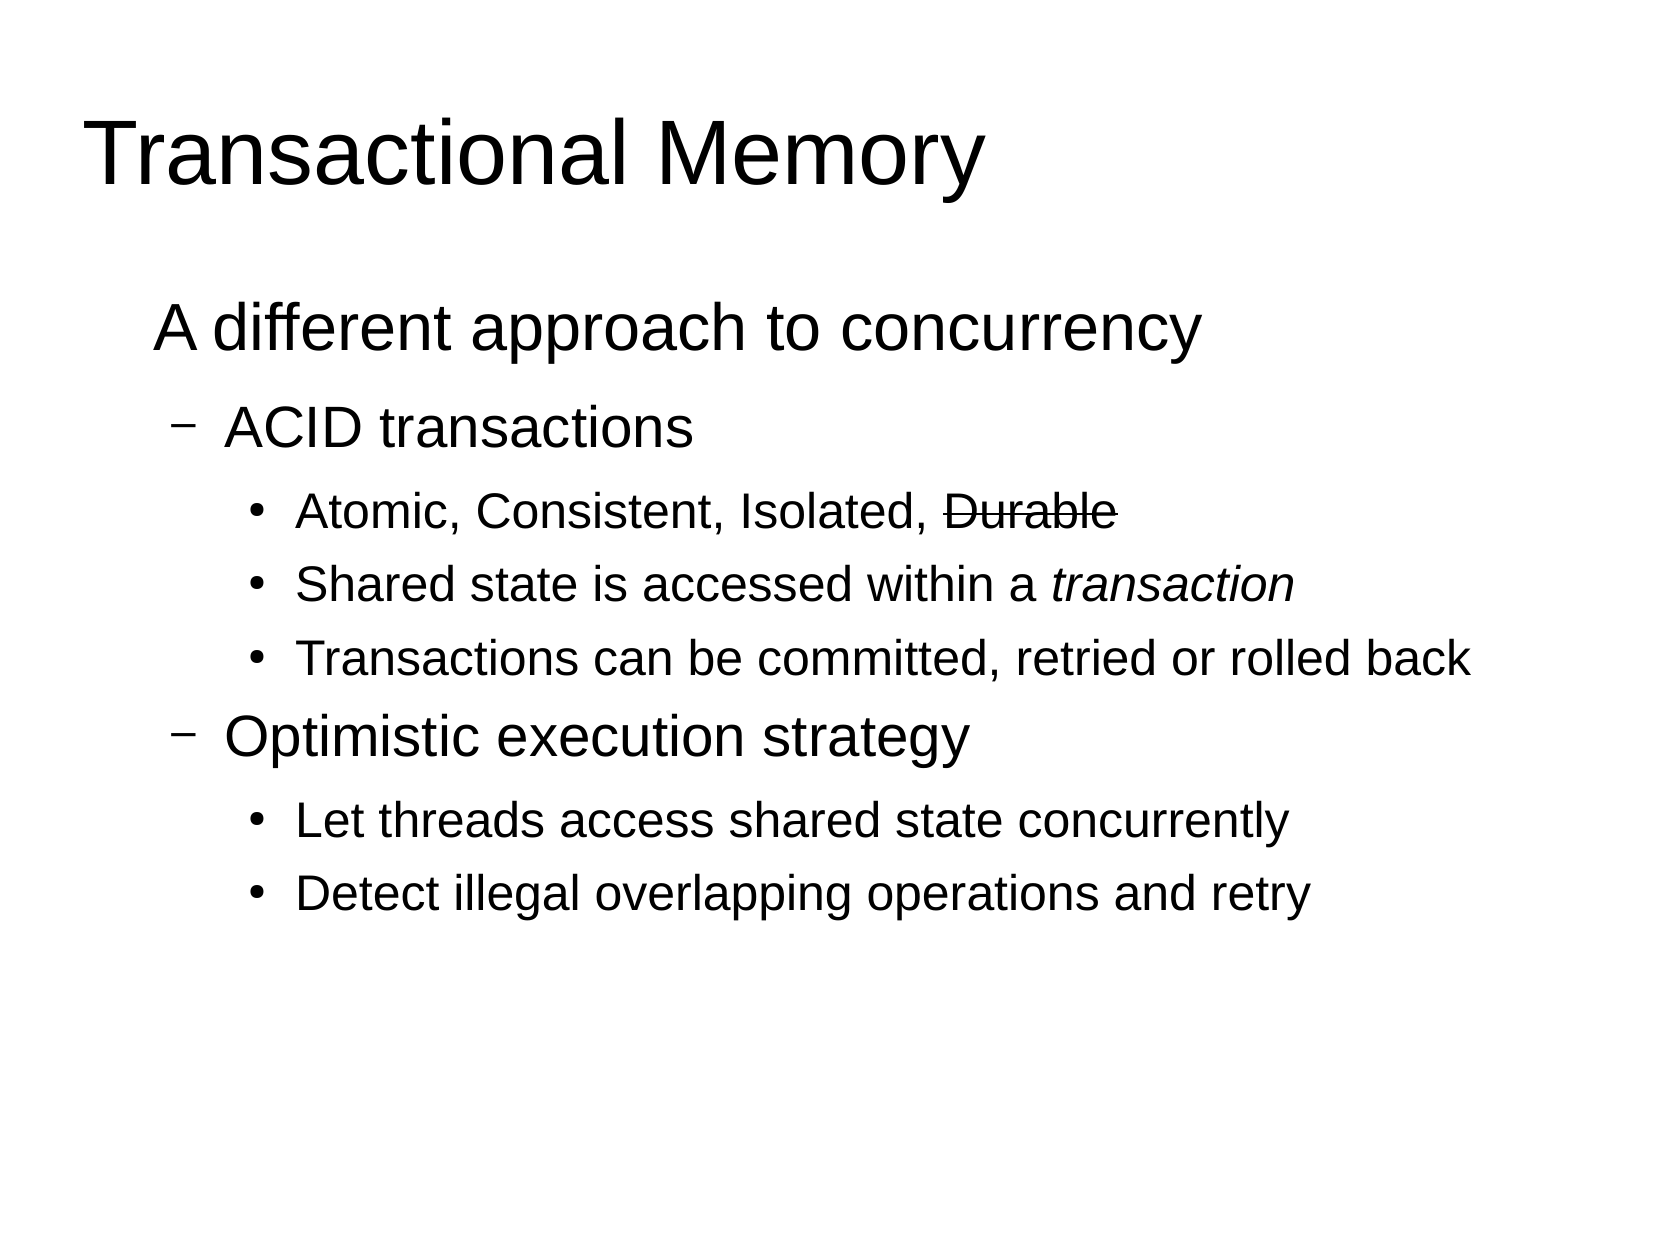

Transactional Memory
# A different approach to concurrency
ACID transactions
Atomic, Consistent, Isolated, Durable
Shared state is accessed within a transaction
Transactions can be committed, retried or rolled back
Optimistic execution strategy
Let threads access shared state concurrently
Detect illegal overlapping operations and retry